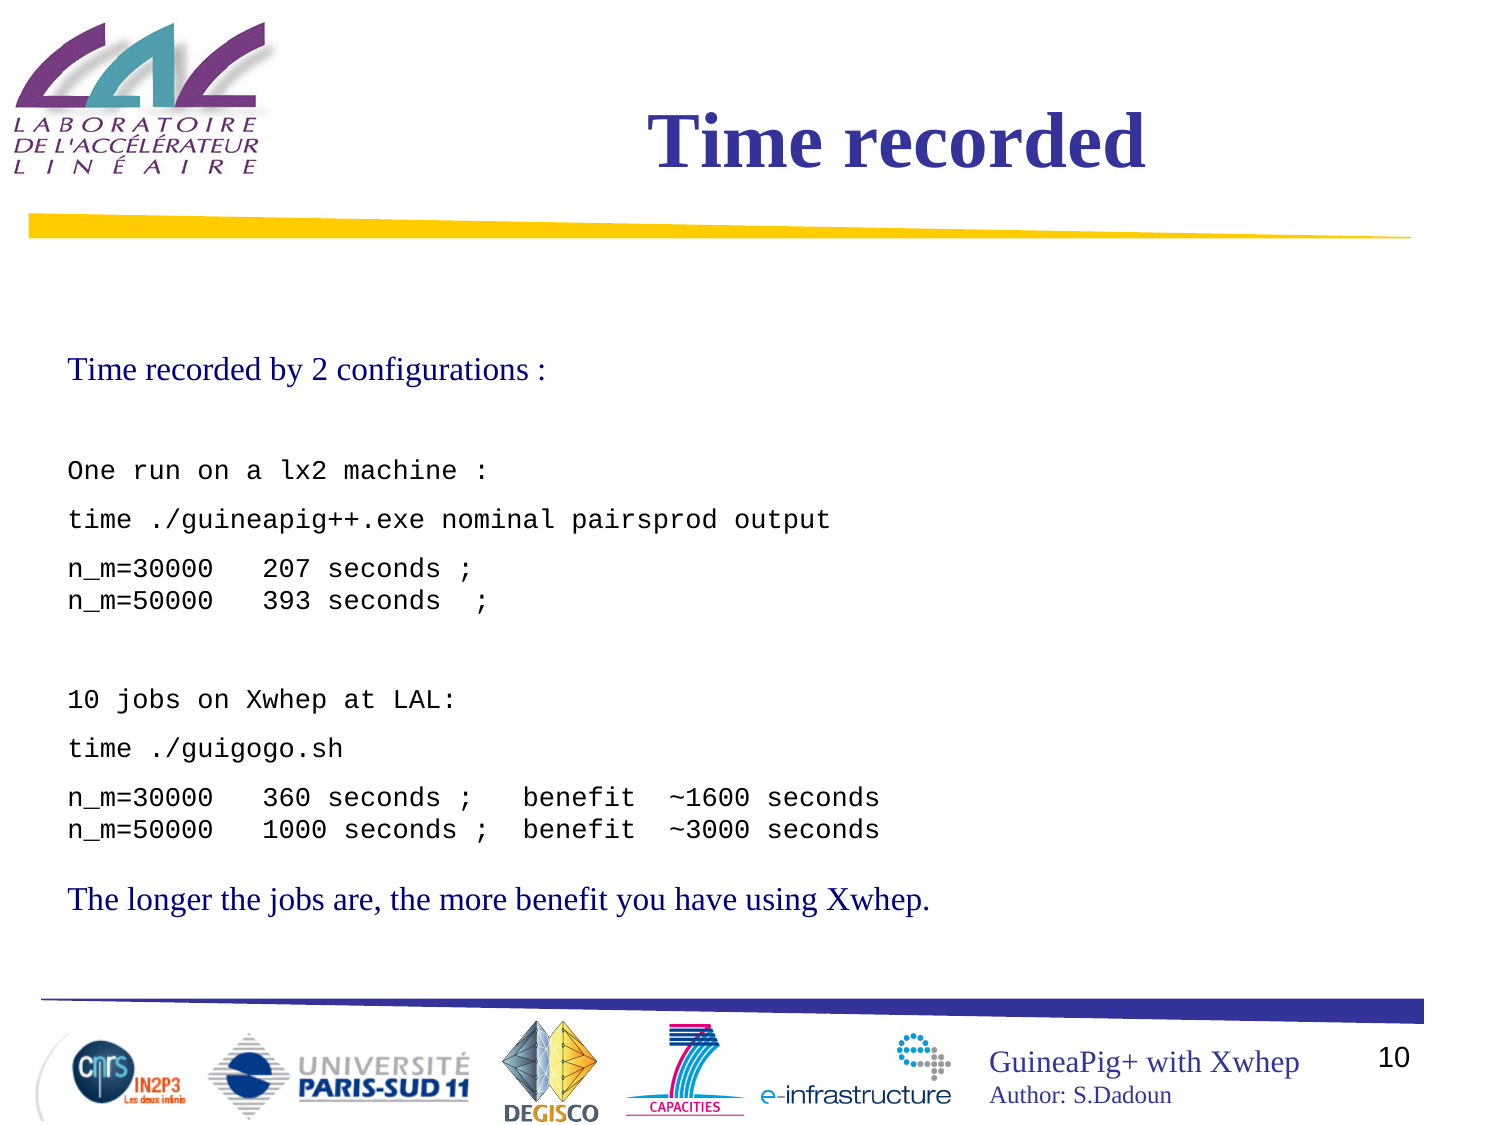

# Time recorded
Time recorded by 2 configurations :
One run on a lx2 machine :
time ./guineapig++.exe nominal pairsprod output
n_m=30000 207 seconds ;
n_m=50000 393 seconds ;
10 jobs on Xwhep at LAL:
time ./guigogo.sh
n_m=30000 360 seconds ; benefit ~1600 seconds
n_m=50000 1000 seconds ; benefit ~3000 seconds
The longer the jobs are, the more benefit you have using Xwhep.